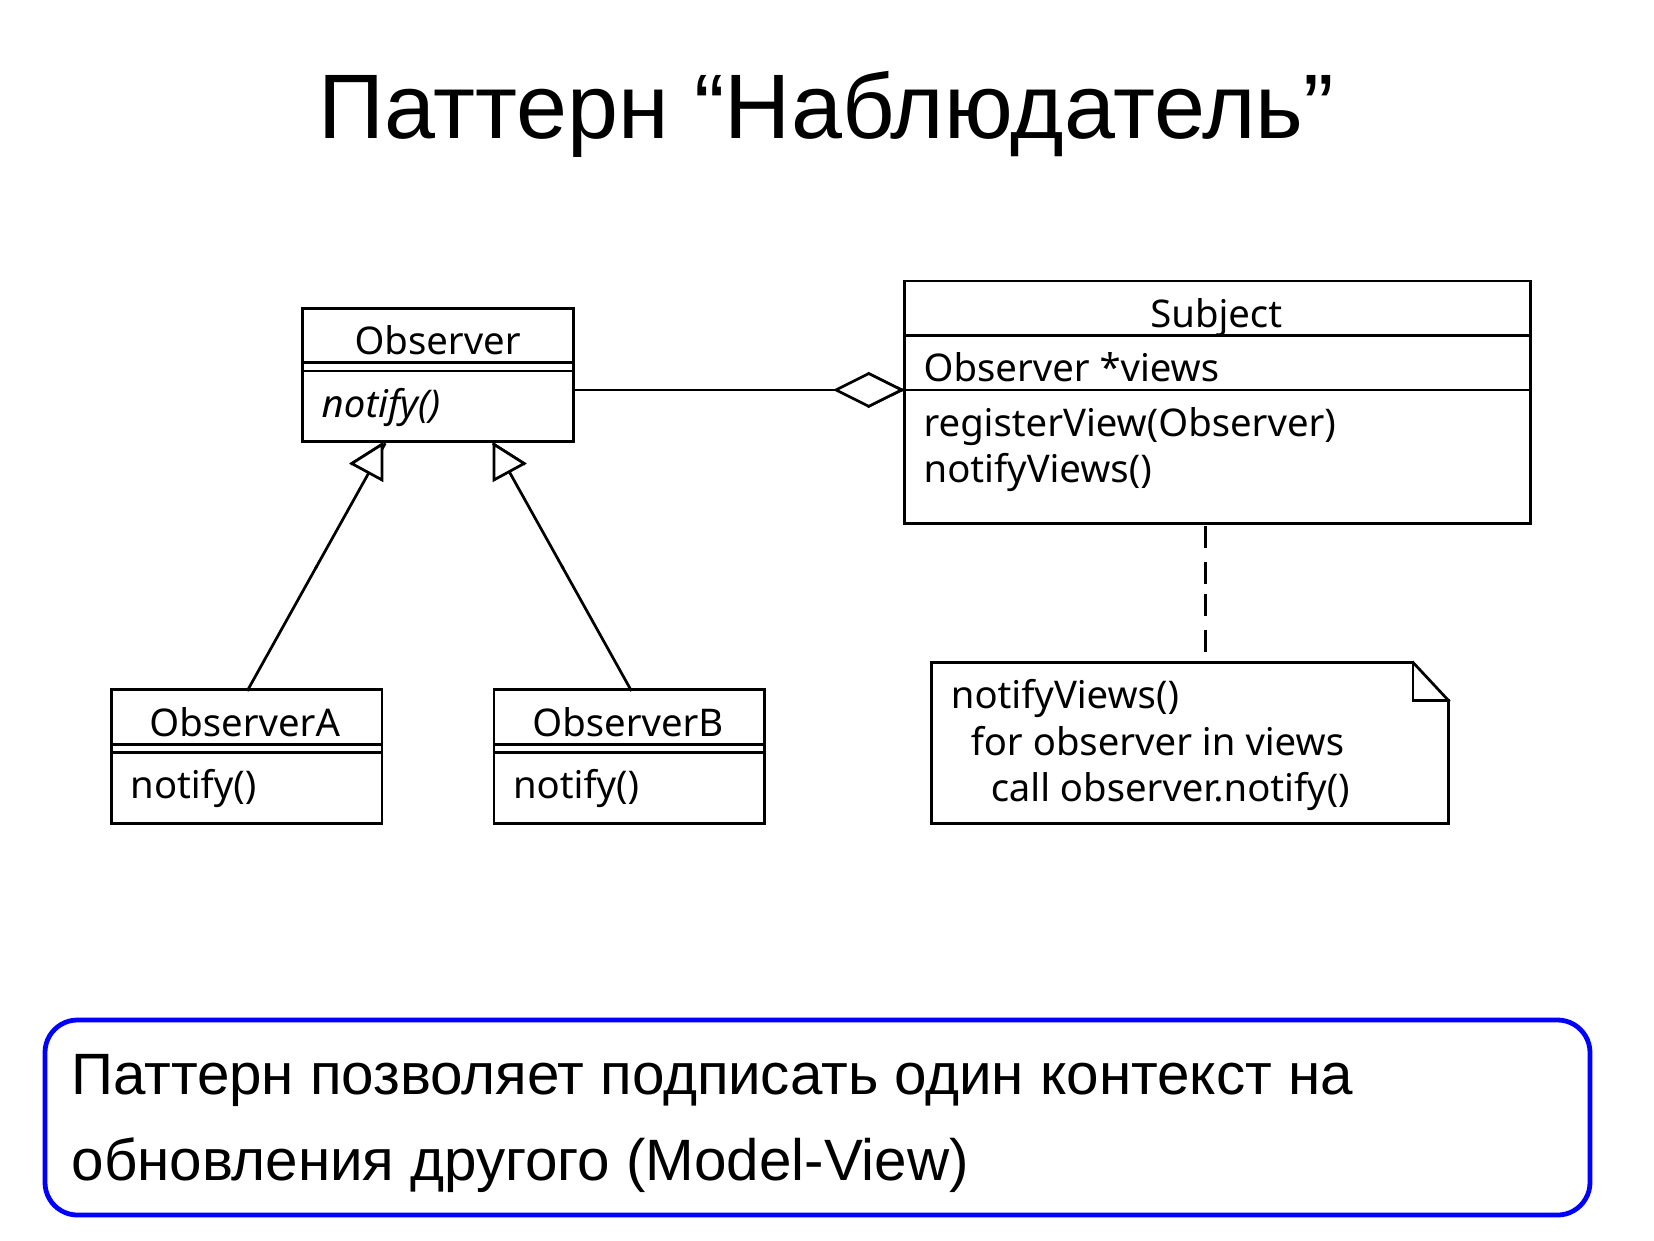

# Паттерн “Наблюдатель”
Паттерн позволяет подписать один контекст на
обновления другого (Model-View)